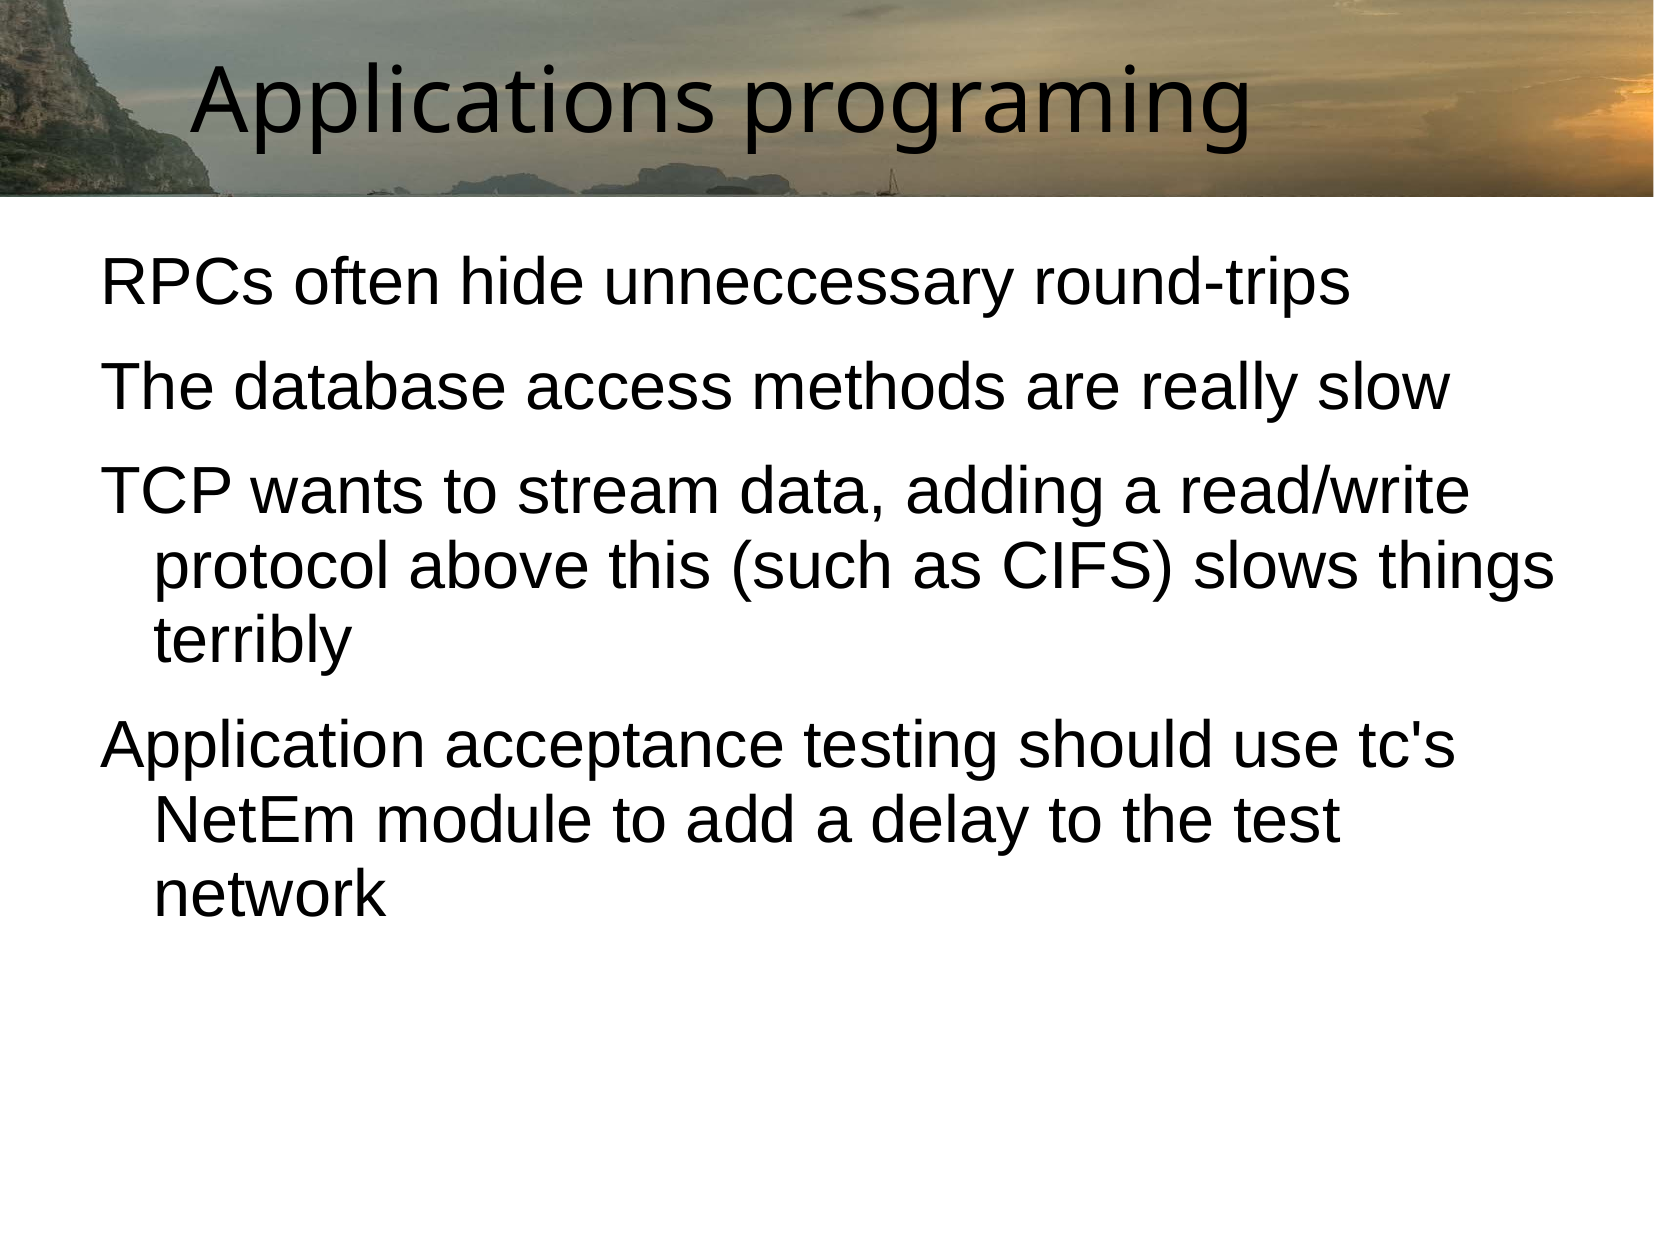

# Applications programing
RPCs often hide unneccessary round-trips
The database access methods are really slow
TCP wants to stream data, adding a read/write protocol above this (such as CIFS) slows things terribly
Application acceptance testing should use tc's NetEm module to add a delay to the test network